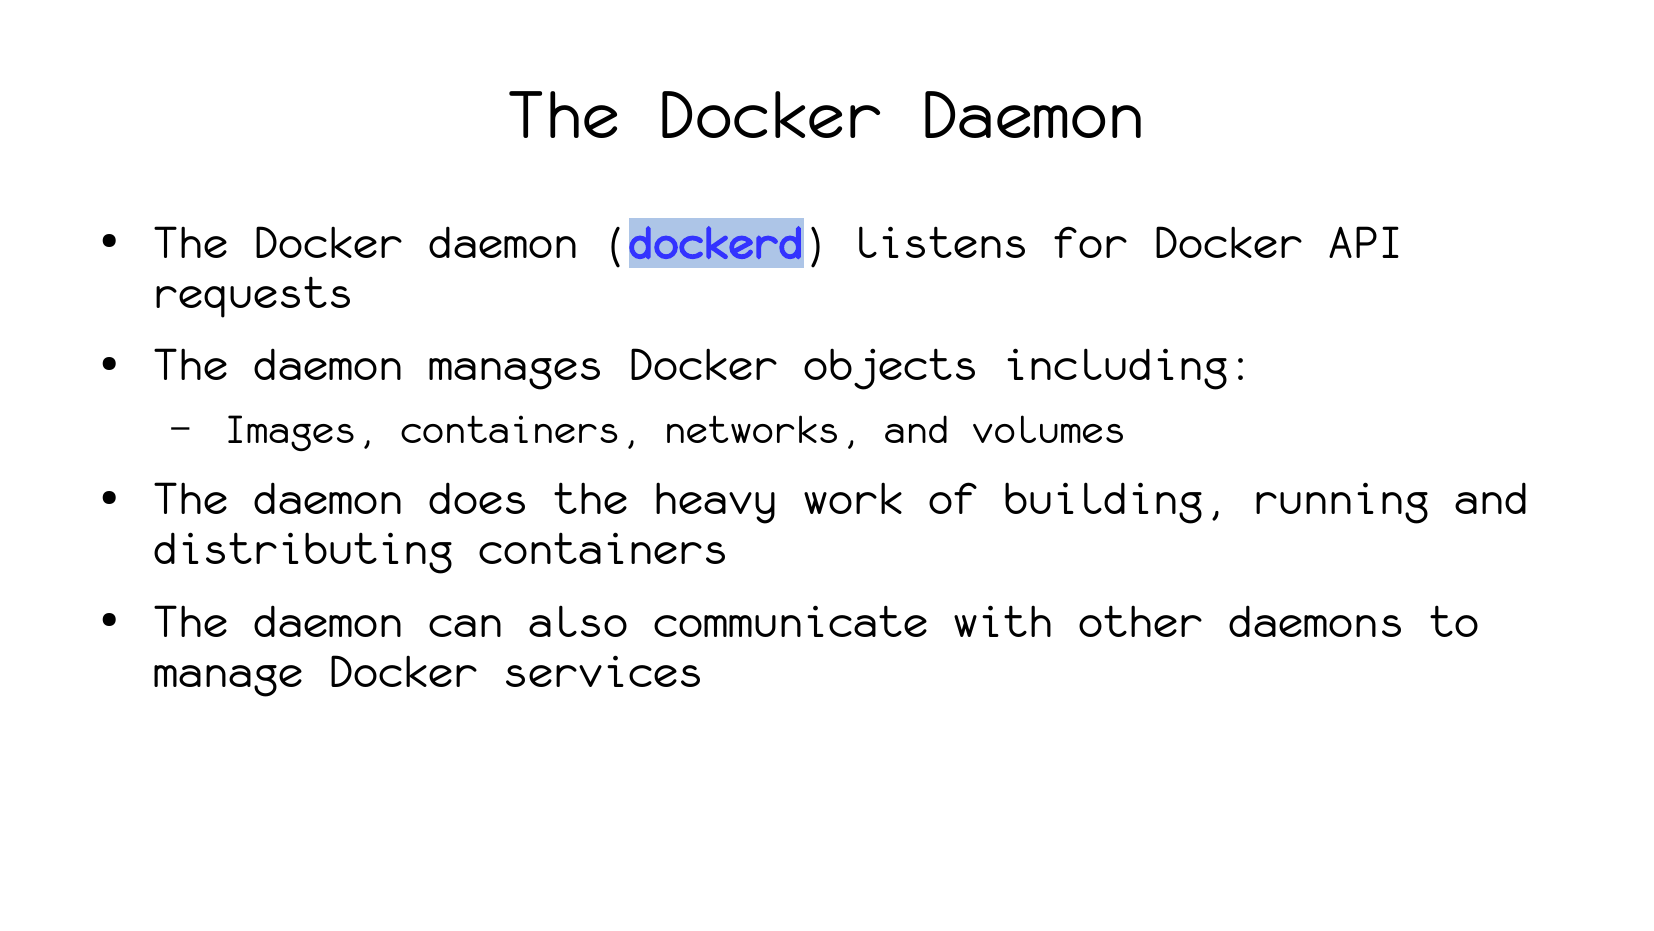

# The Docker Daemon
The Docker daemon (dockerd) listens for Docker API requests
The daemon manages Docker objects including:
Images, containers, networks, and volumes
The daemon does the heavy work of building, running and distributing containers
The daemon can also communicate with other daemons to manage Docker services